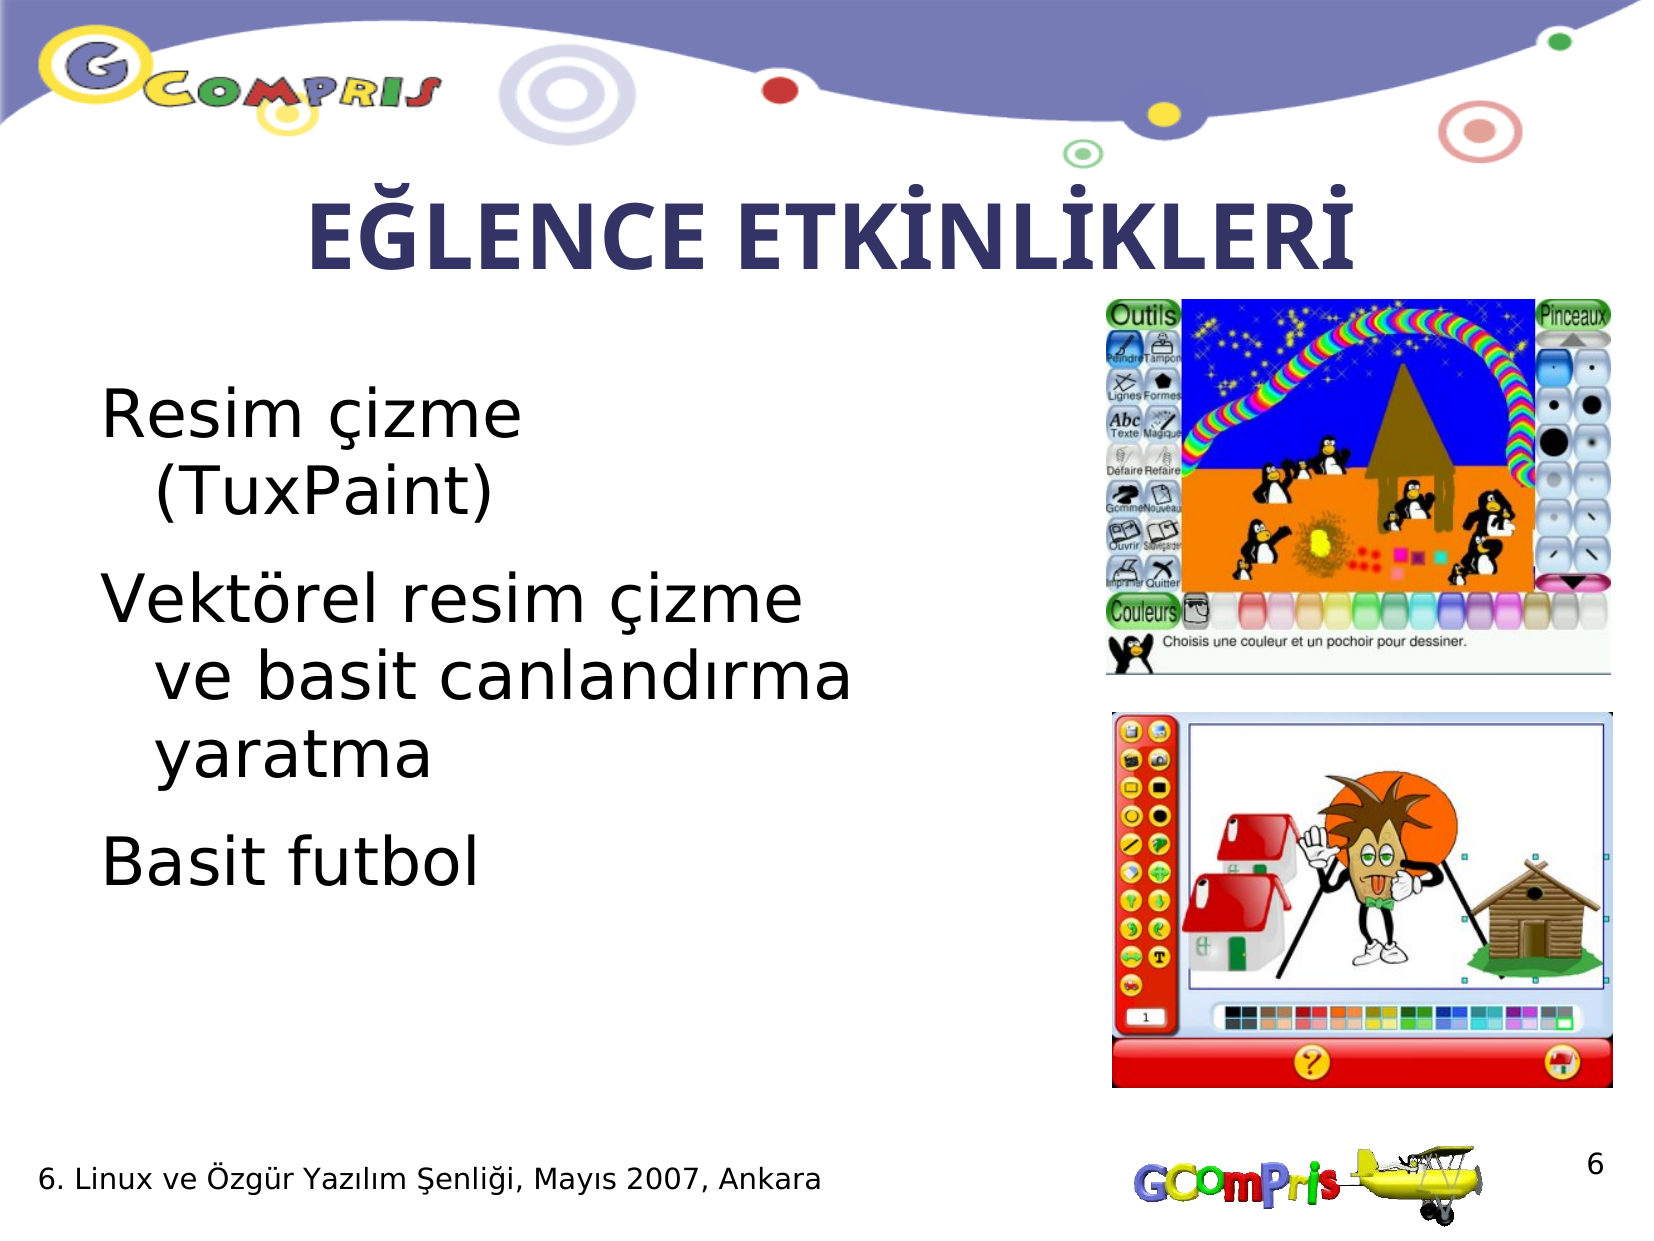

# EĞLENCE ETKİNLİKLERİ
Resim çizme (TuxPaint)
Vektörel resim çizme ve basit canlandırma yaratma
Basit futbol